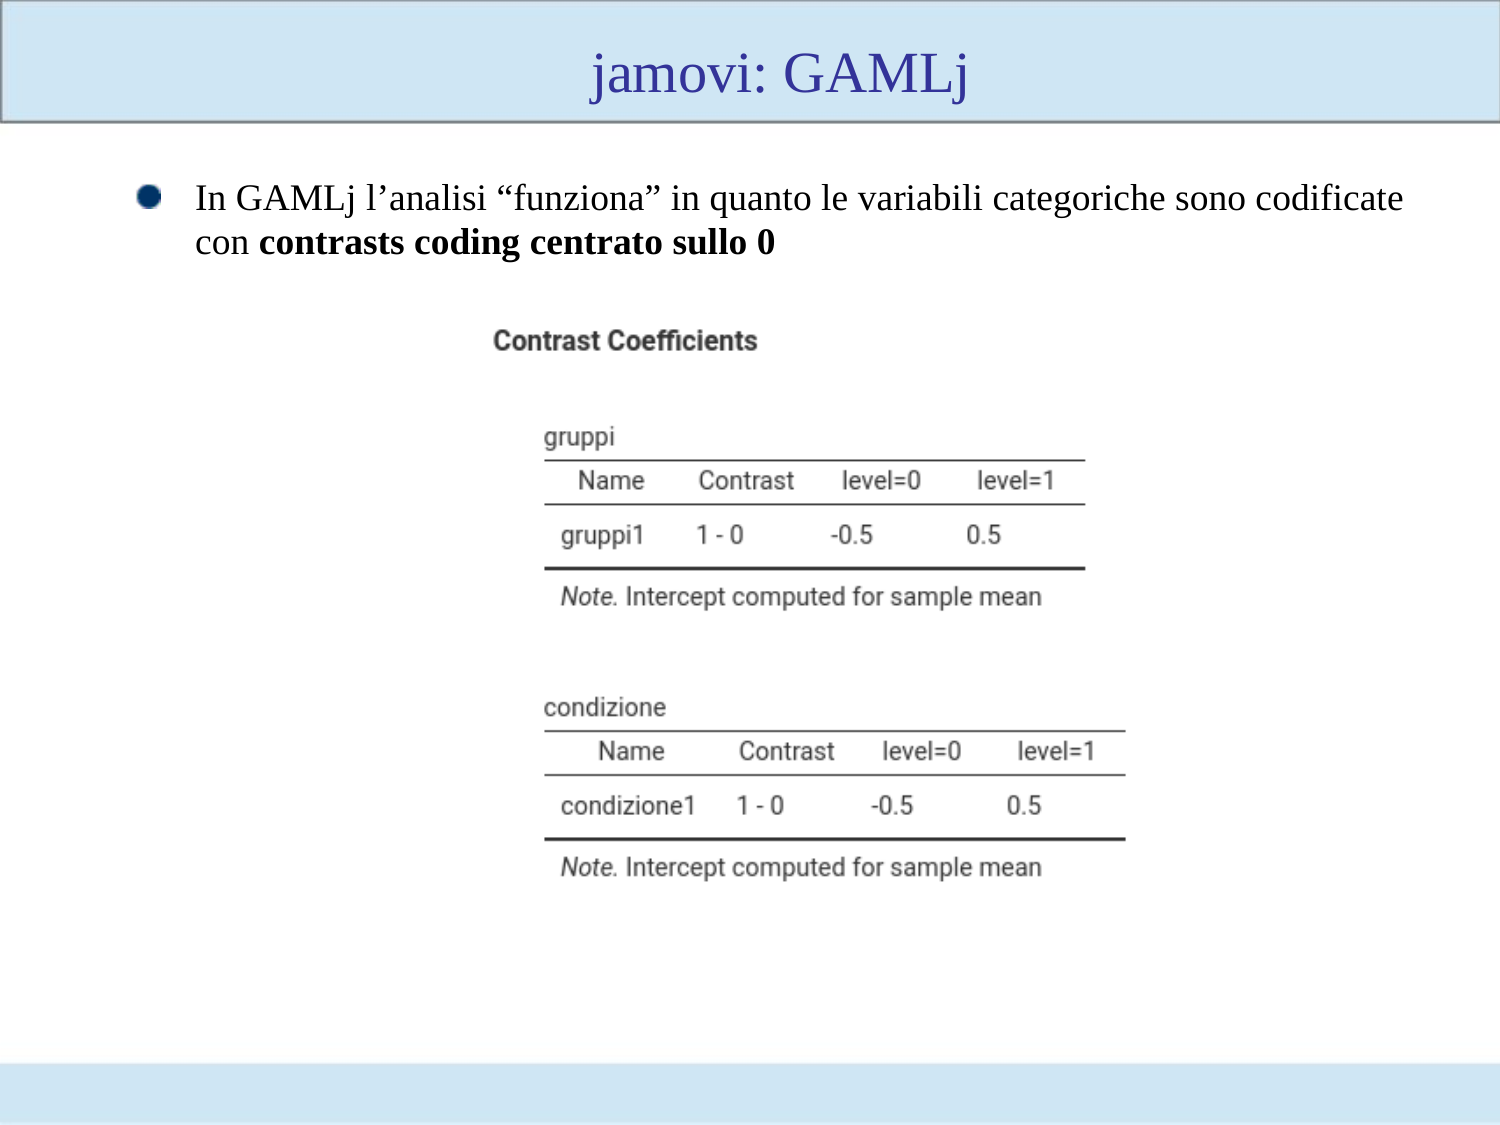

Risultati
Risultati
Risultati
# jamovi: GAMLj
In GAMLj l’analisi “funziona” in quanto le variabili categoriche sono codificate con contrasts coding centrato sullo 0